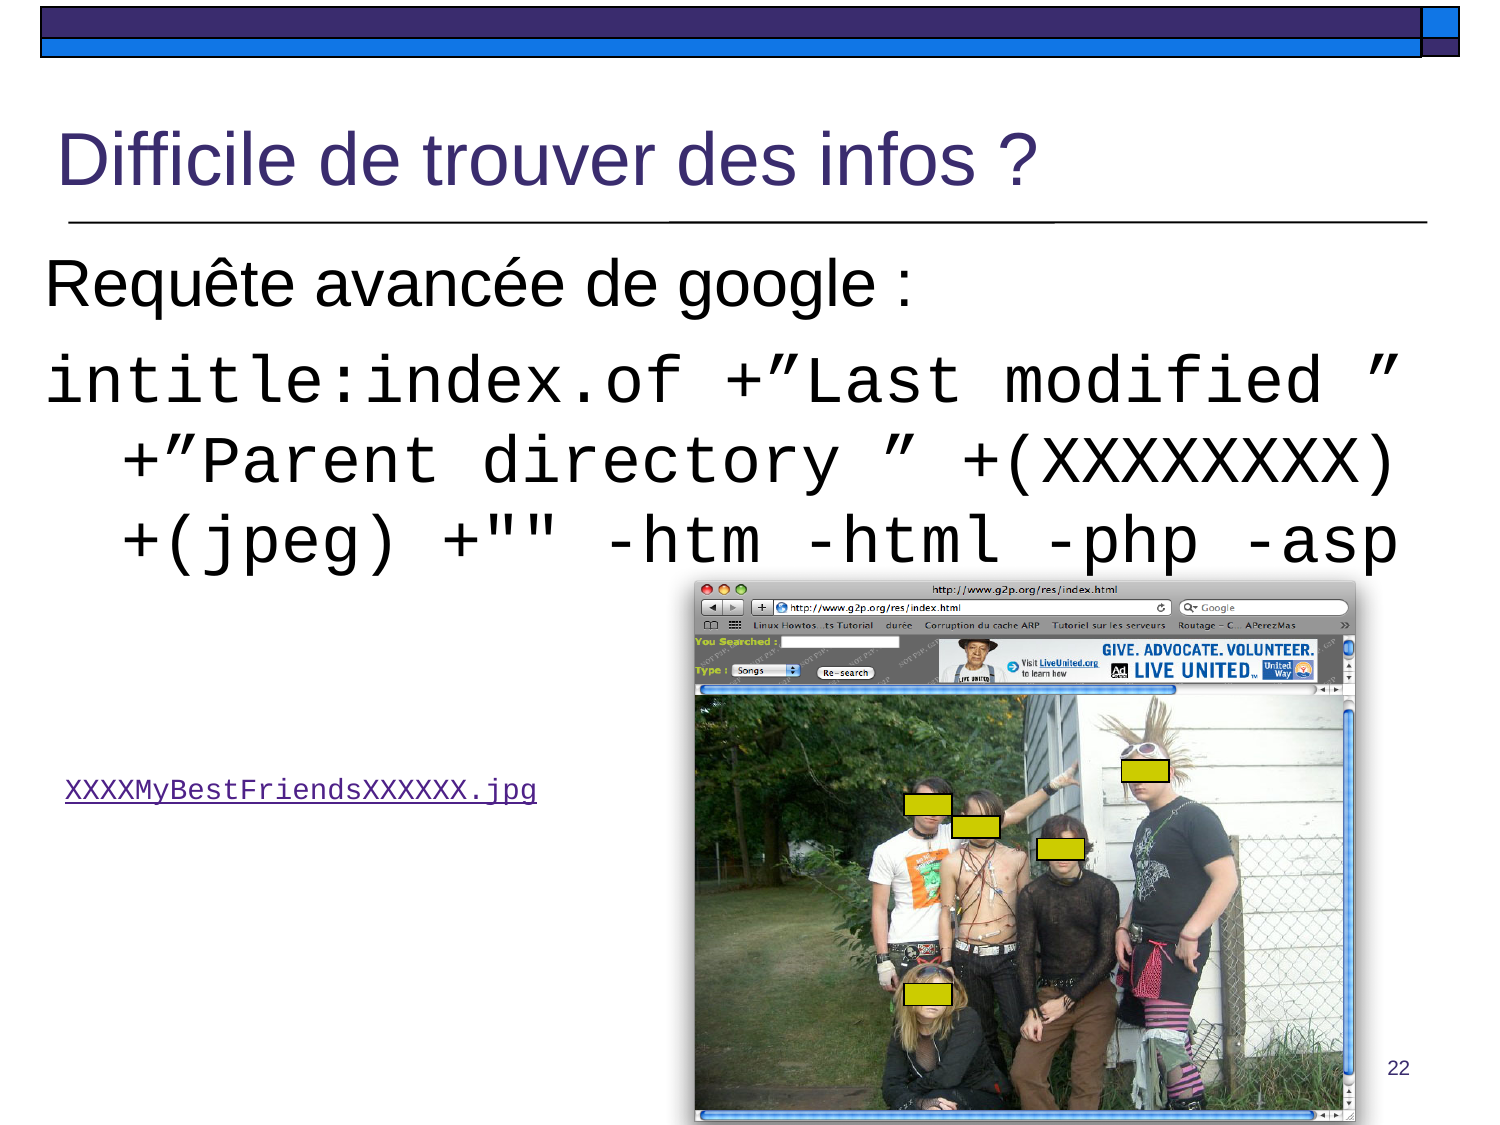

Difficile de trouver des infos ?
Requête avancée de google :
intitle:index.of +”Last modified ” +”Parent directory ” +(XXXXXXXX) +(jpeg) +"" -htm -html -php -asp
XXXXMyBestFriendsXXXXXX.jpg